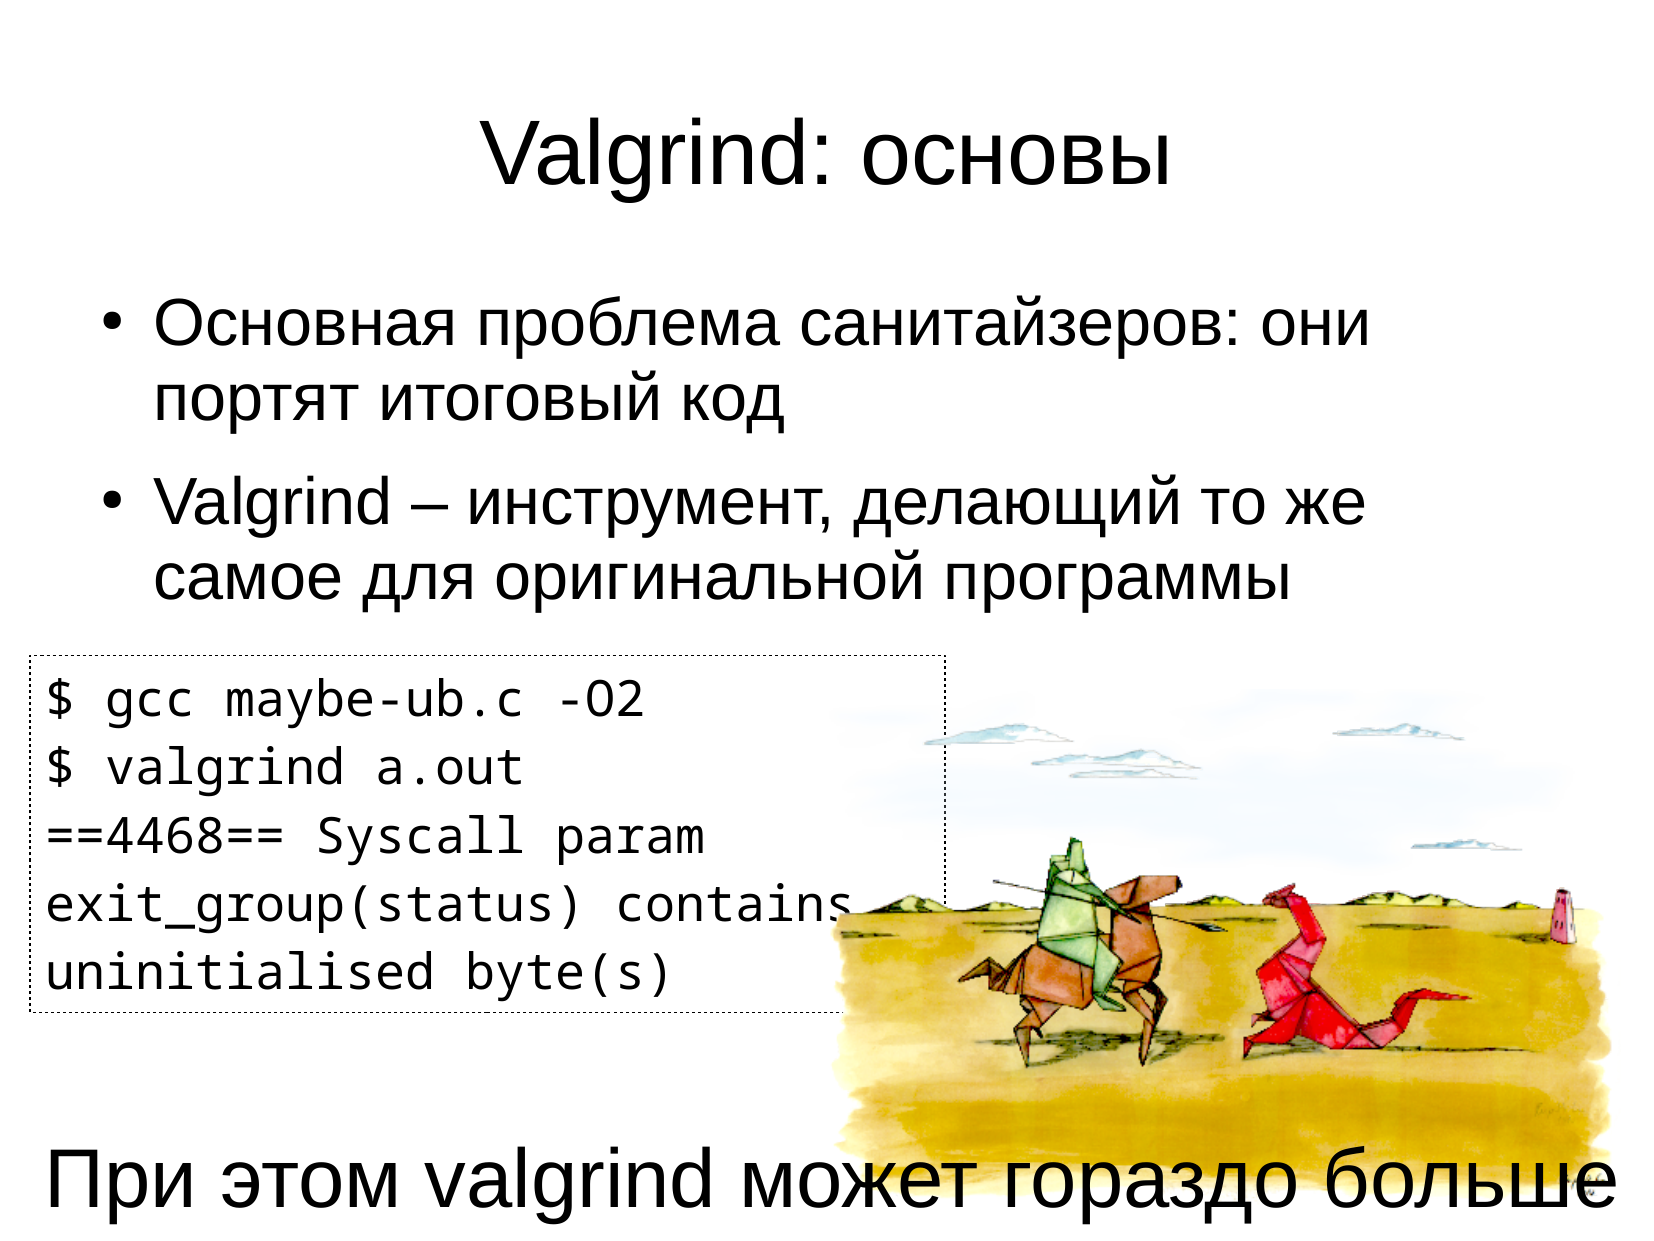

# Valgrind: основы
Основная проблема санитайзеров: они портят итоговый код
Valgrind – инструмент, делающий то же самое для оригинальной программы
$ gcc maybe-ub.c -O2
$ valgrind a.out
==4468== Syscall param exit_group(status) contains uninitialised byte(s)
При этом valgrind может гораздо больше